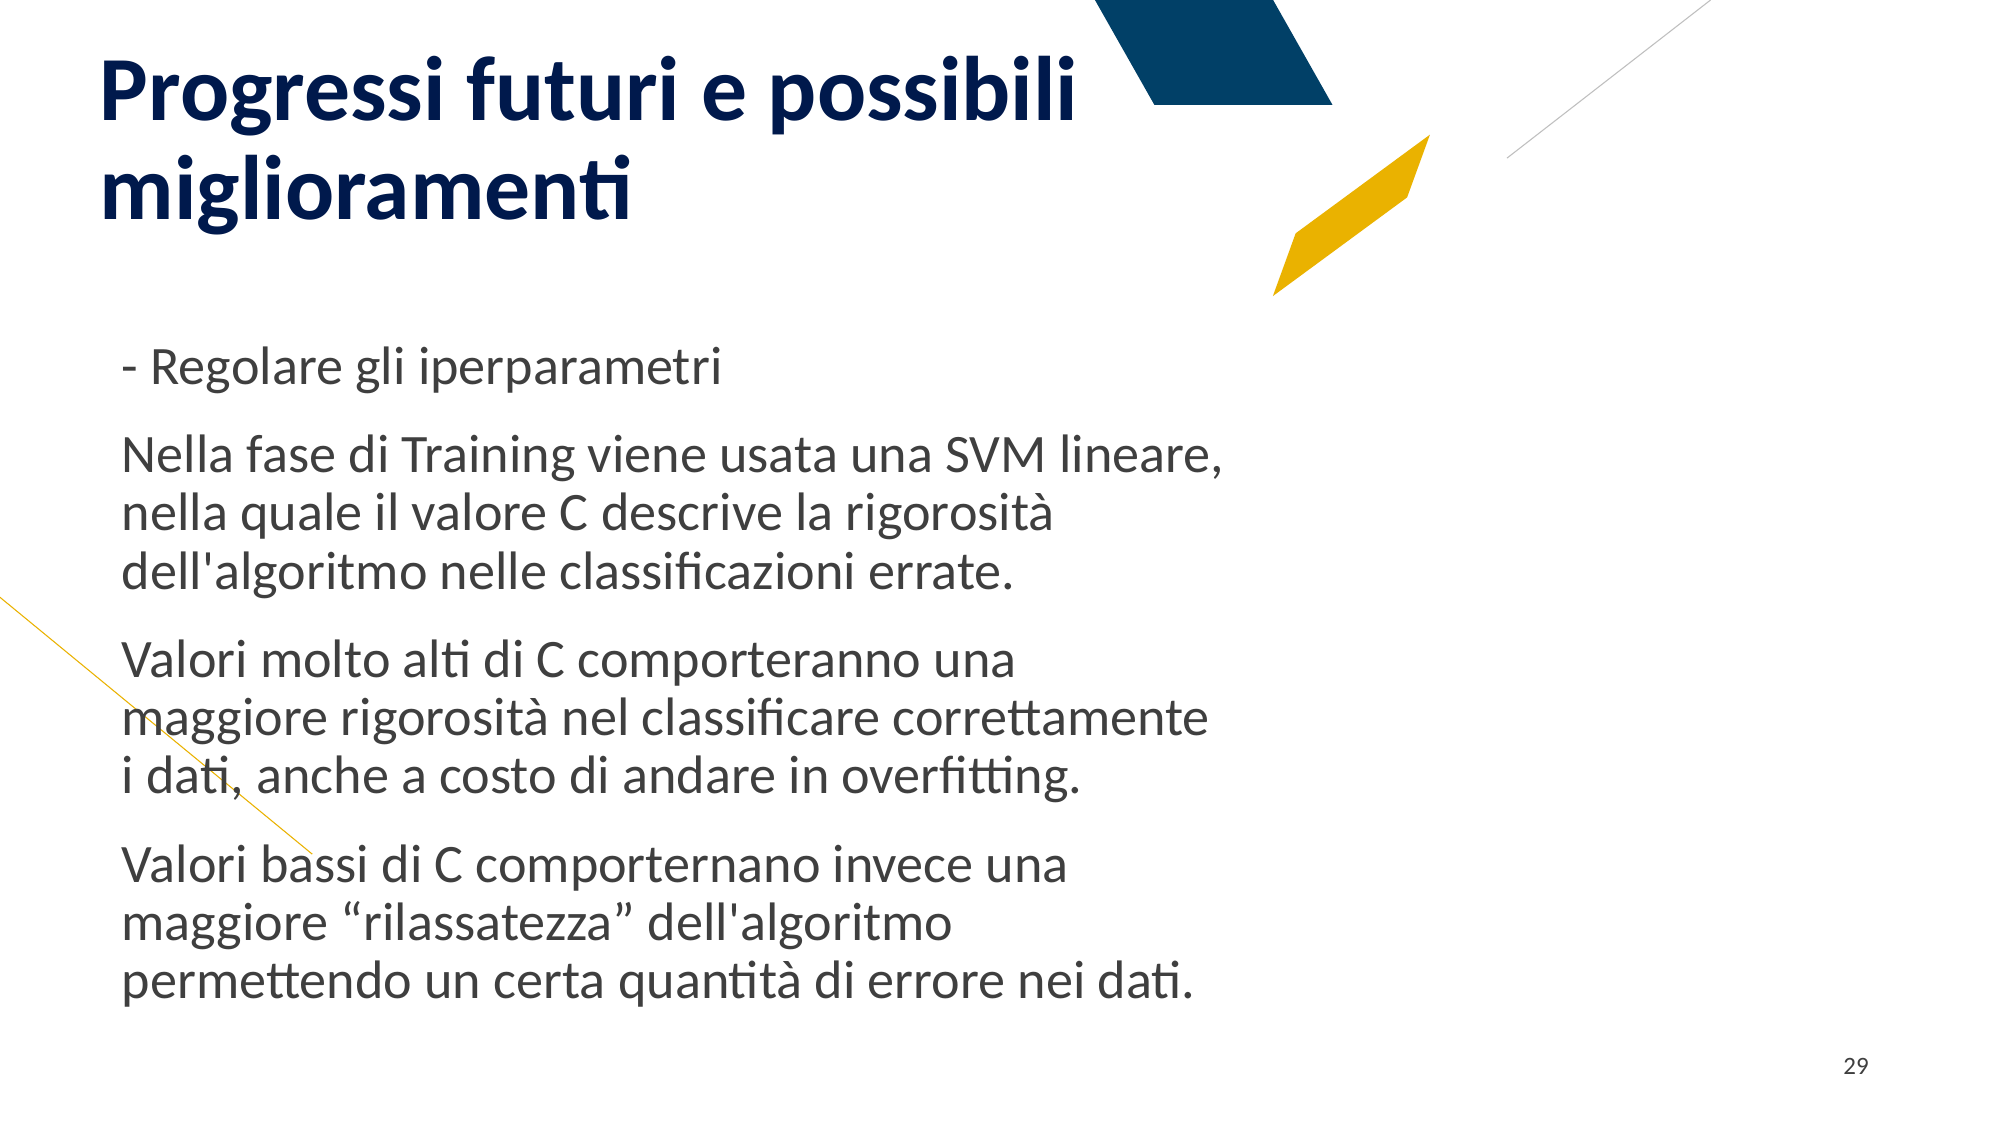

# Progressi futuri e possibili miglioramenti
- Regolare gli iperparametri
Nella fase di Training viene usata una SVM lineare, nella quale il valore C descrive la rigorosità dell'algoritmo nelle classificazioni errate.
Valori molto alti di C comporteranno una maggiore rigorosità nel classificare correttamente i dati, anche a costo di andare in overfitting.
Valori bassi di C comporternano invece una maggiore “rilassatezza” dell'algoritmo permettendo un certa quantità di errore nei dati.